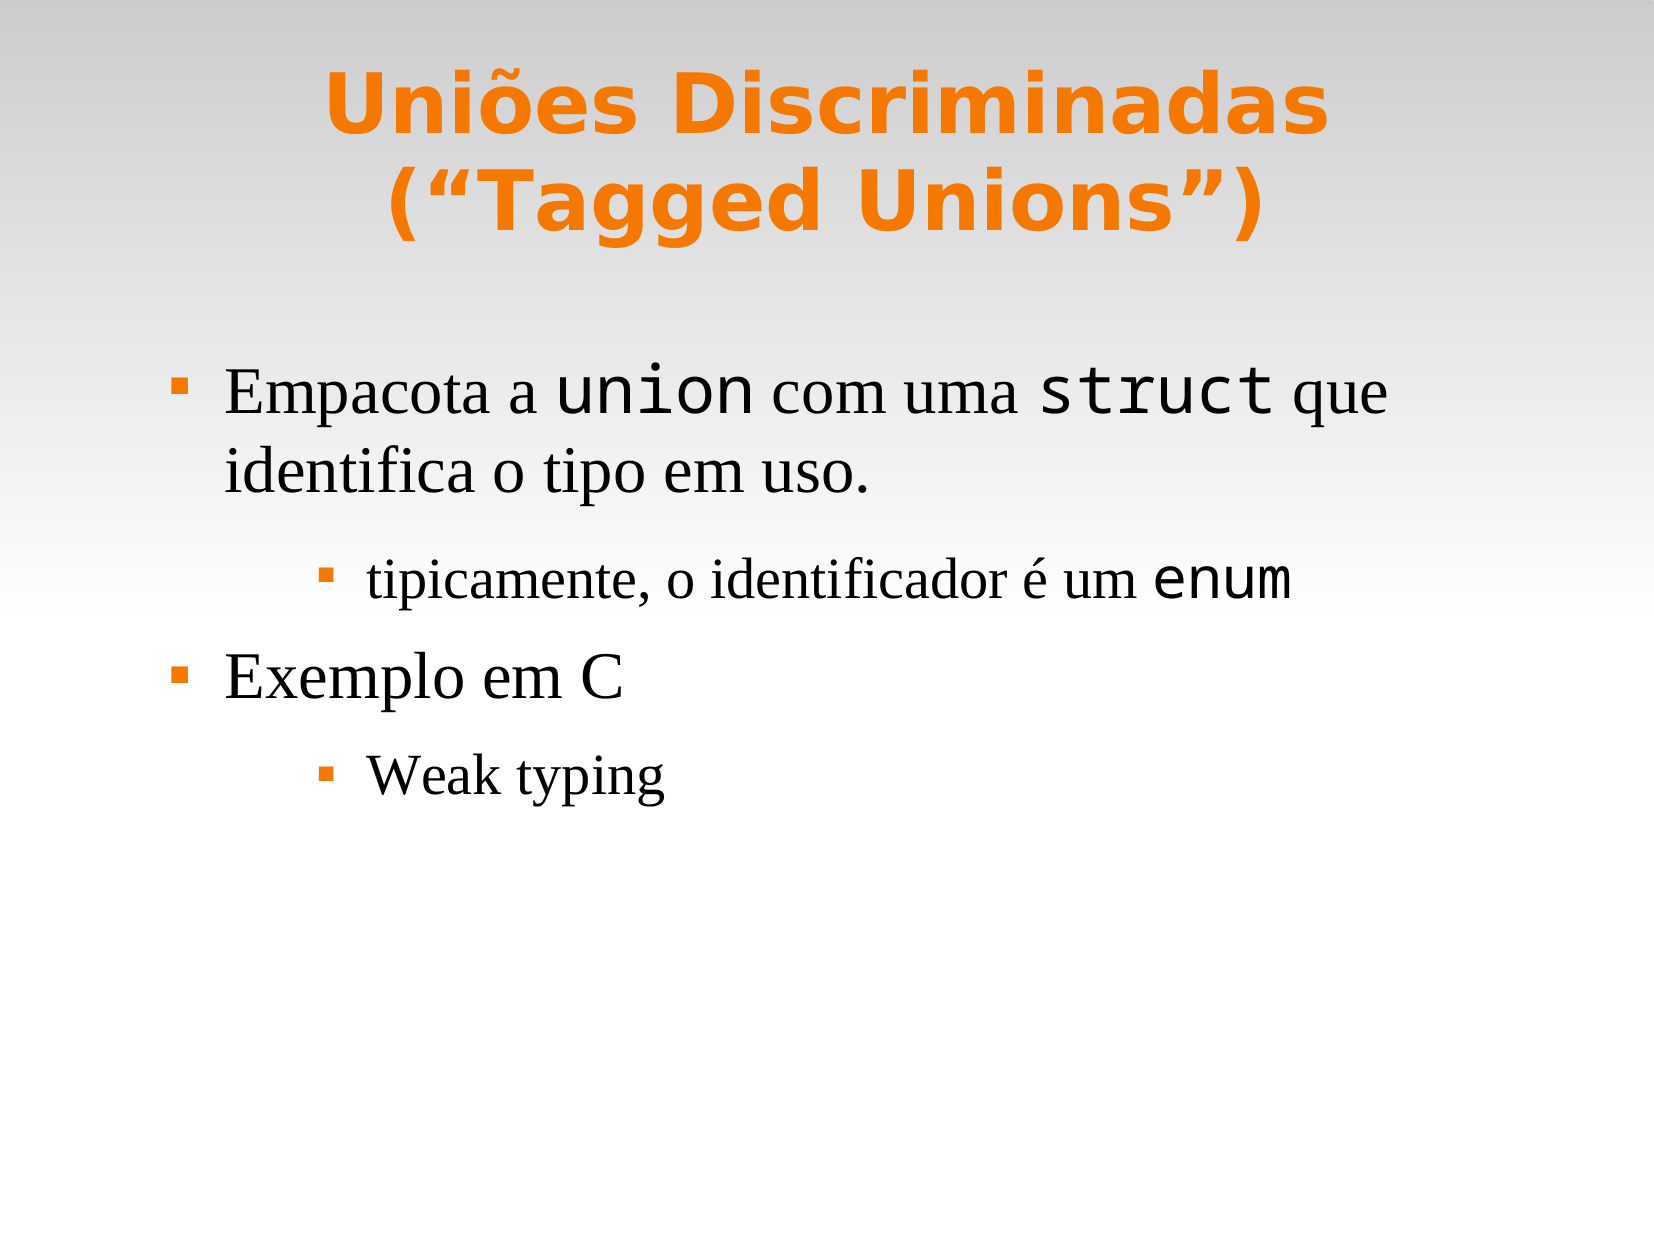

# Uniões Discriminadas (“Tagged Unions”)
Empacota a union com uma struct que identifica o tipo em uso.
tipicamente, o identificador é um enum
Exemplo em C
Weak typing